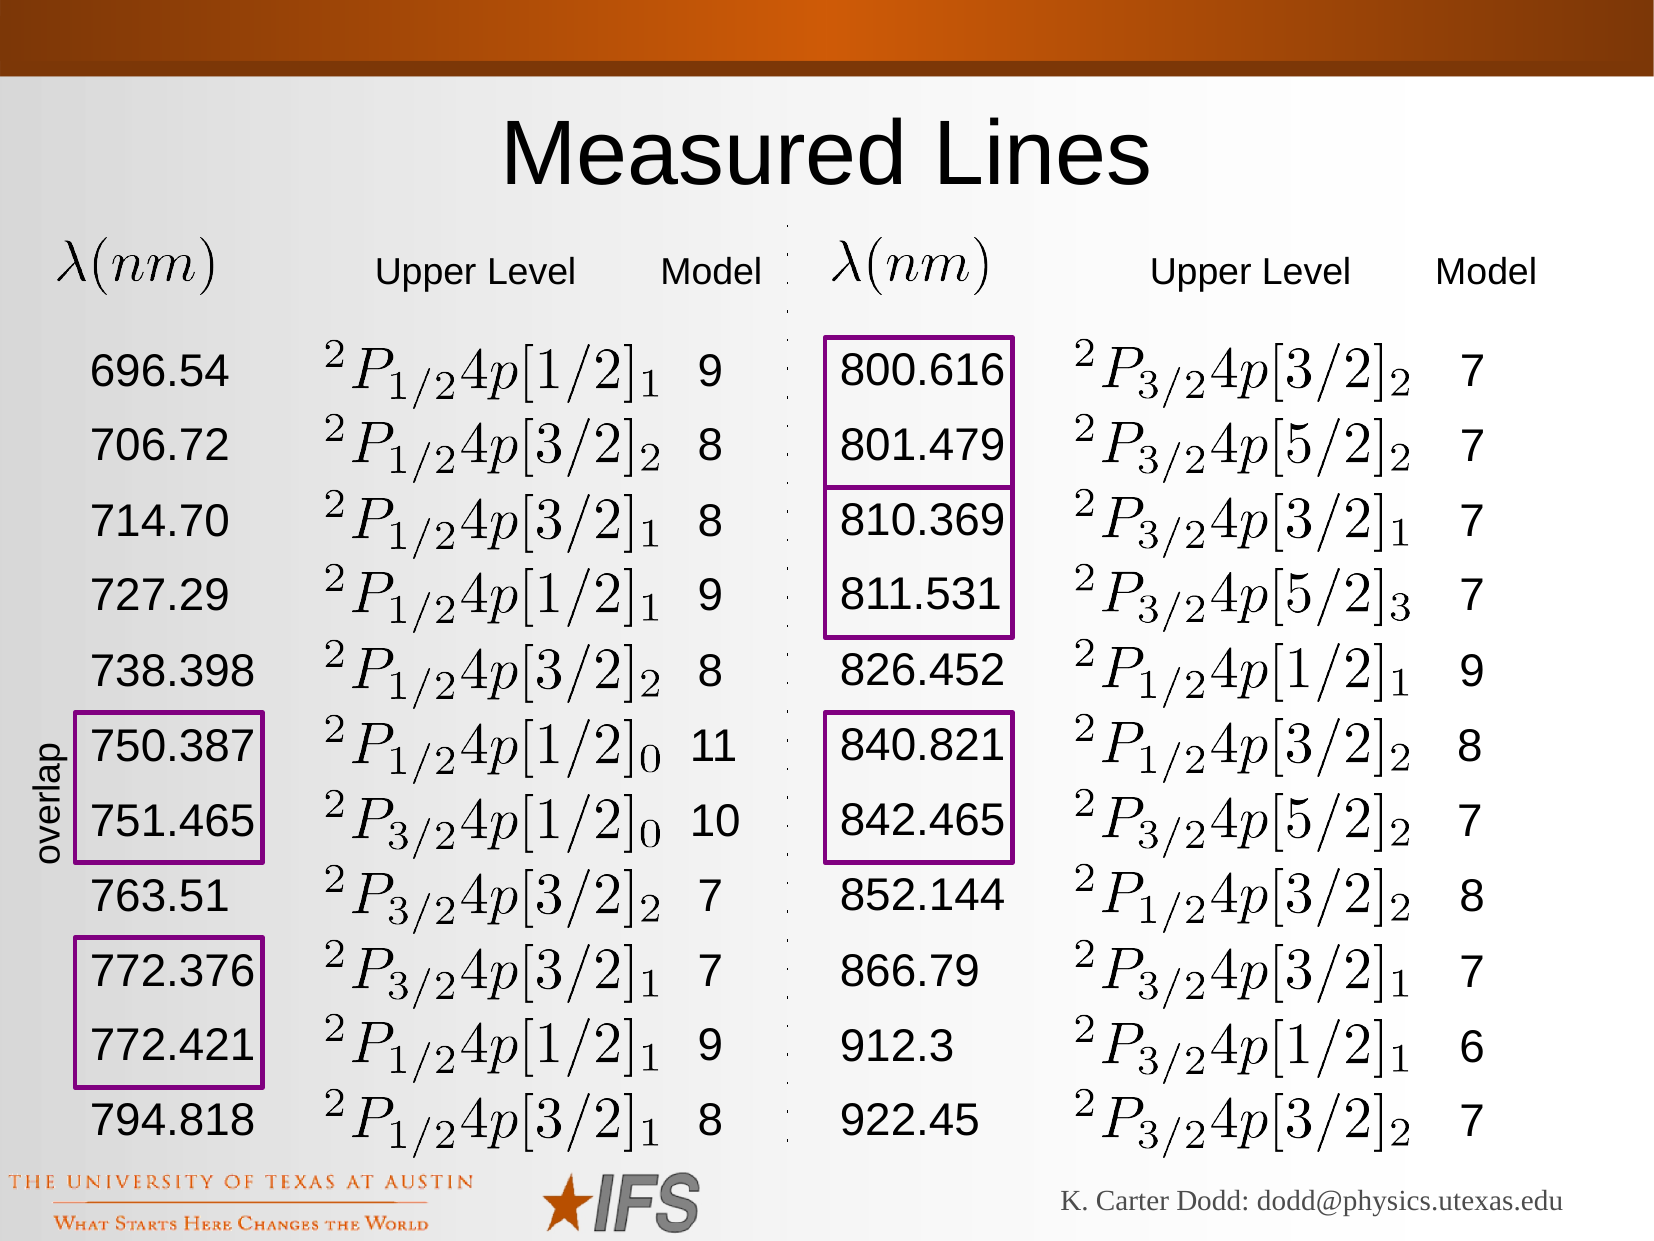

# Measured Lines
Upper Level
Model
Upper Level
Model
800.616
696.54
9
7
706.72
8
801.479
7
810.369
714.70
8
7
811.531
727.29
9
7
826.452
738.398
8
9
840.821
8
750.387
11
overlap
842.465
7
751.465
10
852.144
763.51
7
8
772.376
7
866.79
7
772.421
9
912.3
6
794.818
8
922.45
7